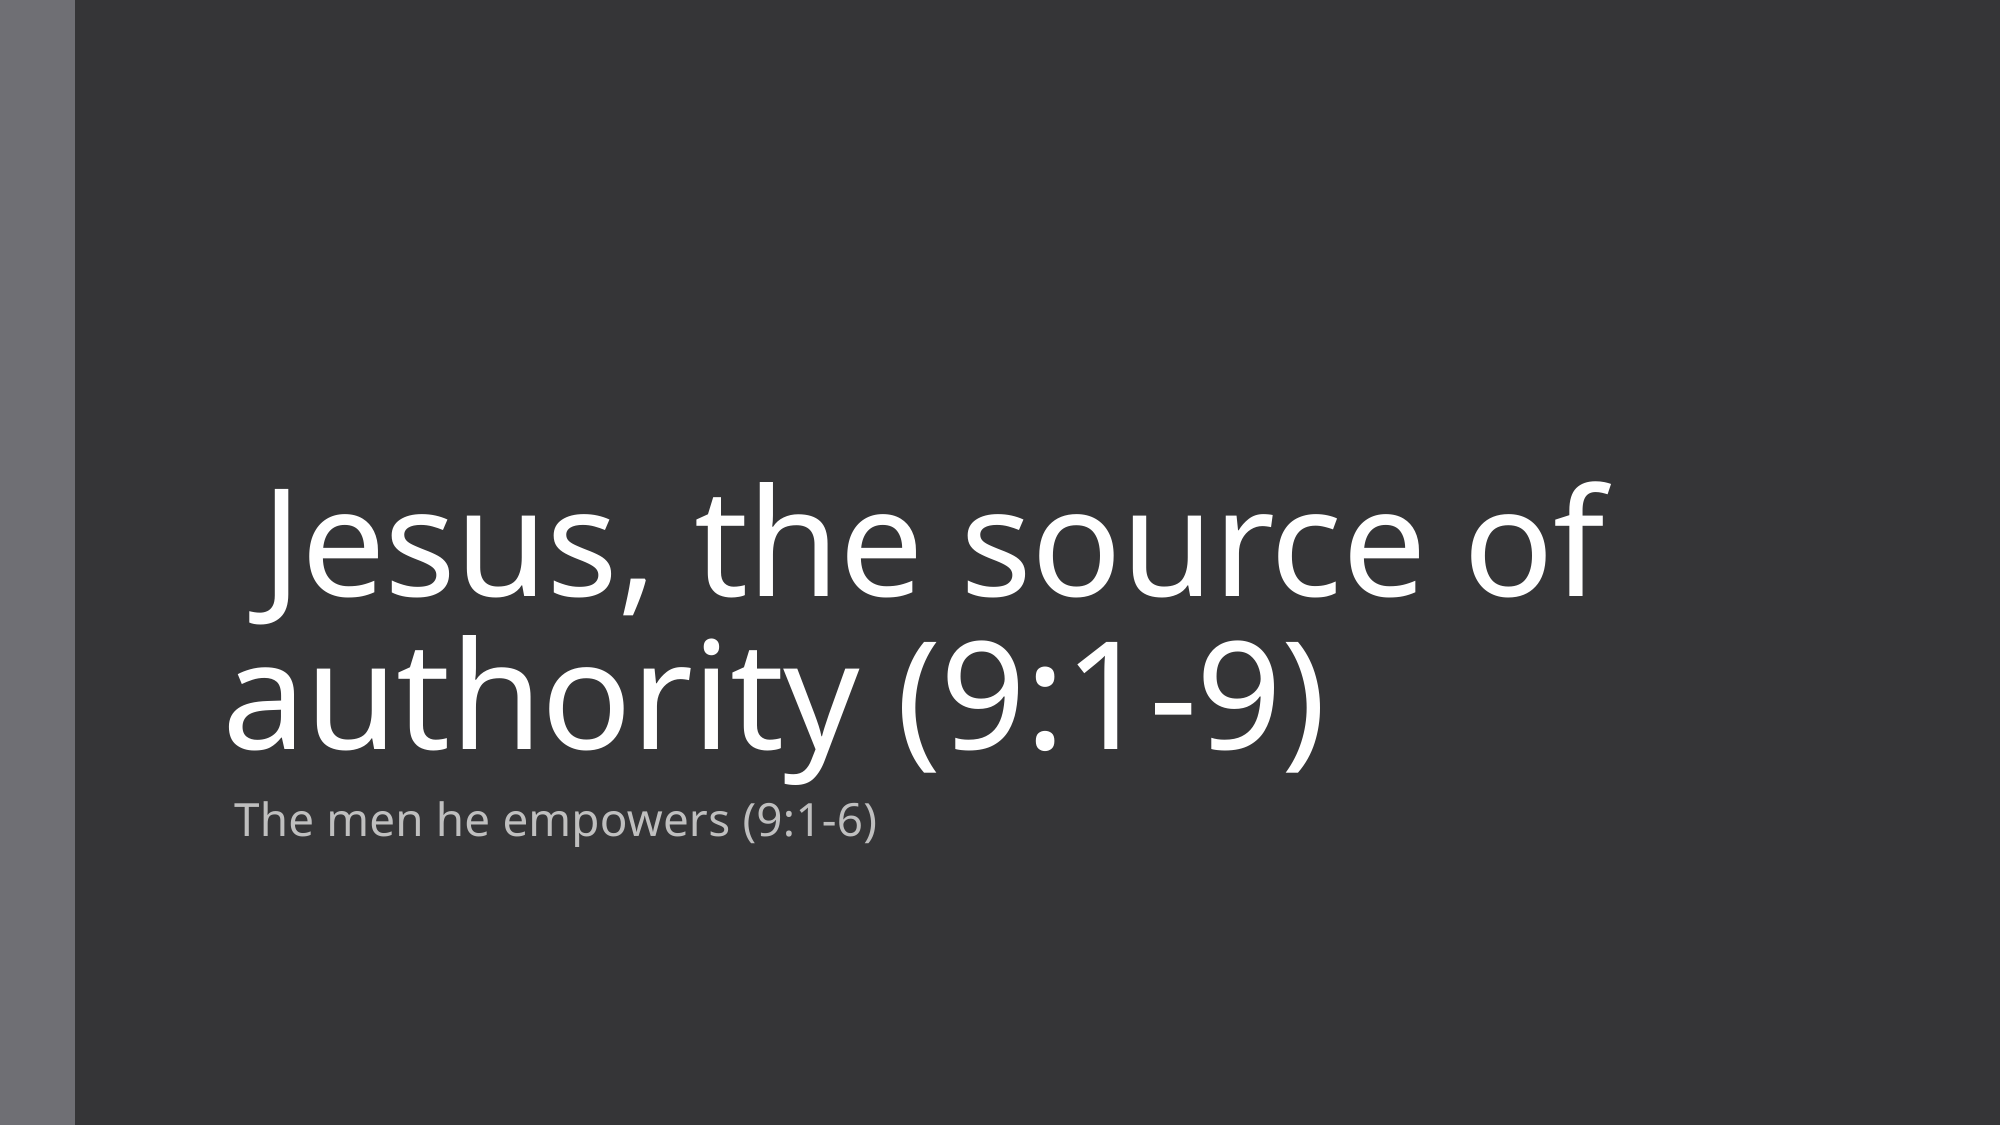

# Jesus, the source of authority (9:1-9)
 The men he empowers (9:1-6)